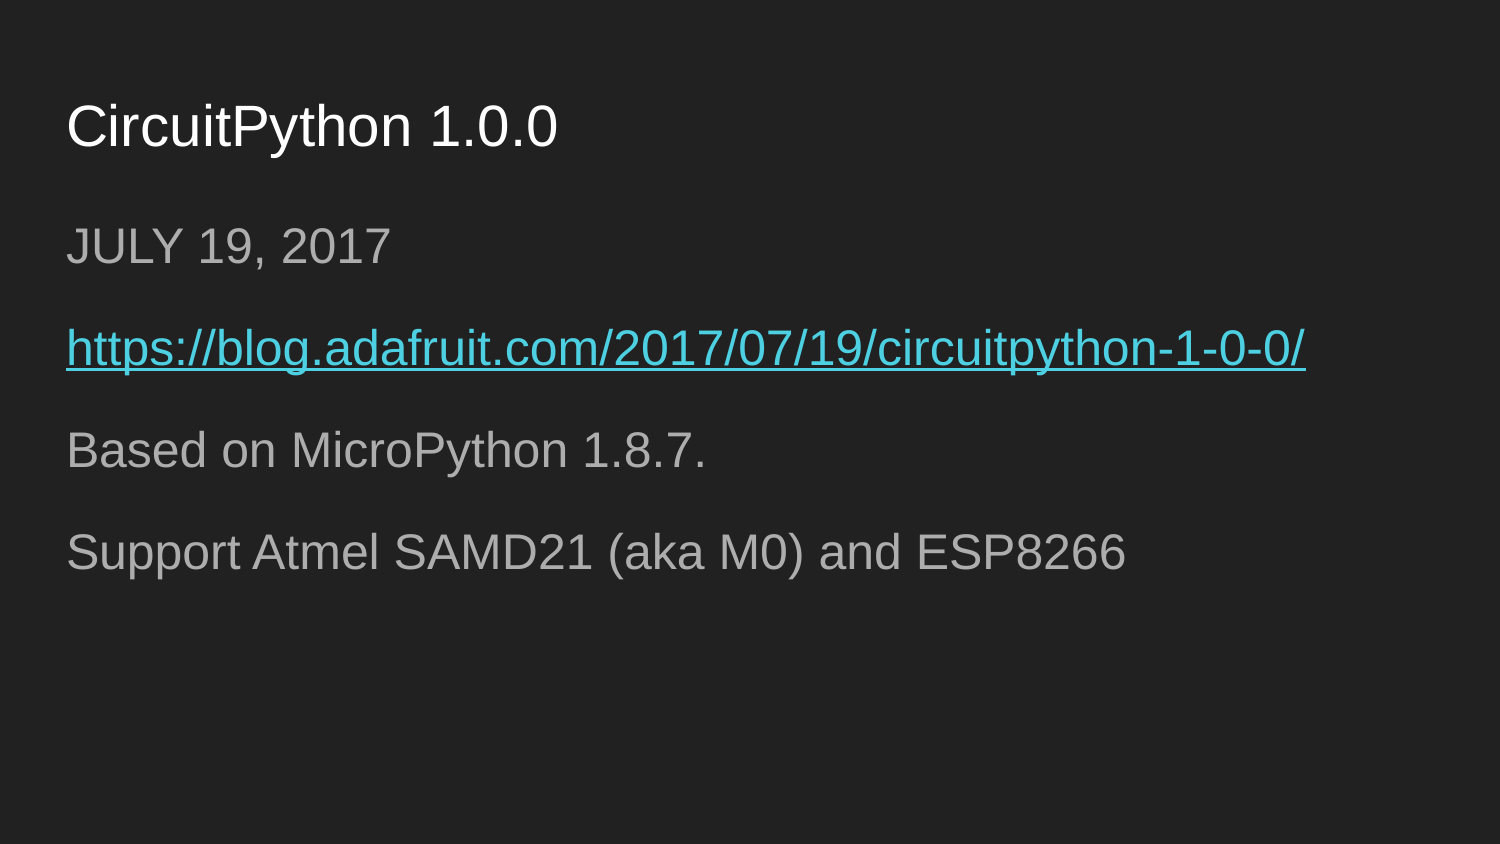

# CircuitPython 1.0.0
JULY 19, 2017
https://blog.adafruit.com/2017/07/19/circuitpython-1-0-0/
Based on MicroPython 1.8.7.
Support Atmel SAMD21 (aka M0) and ESP8266